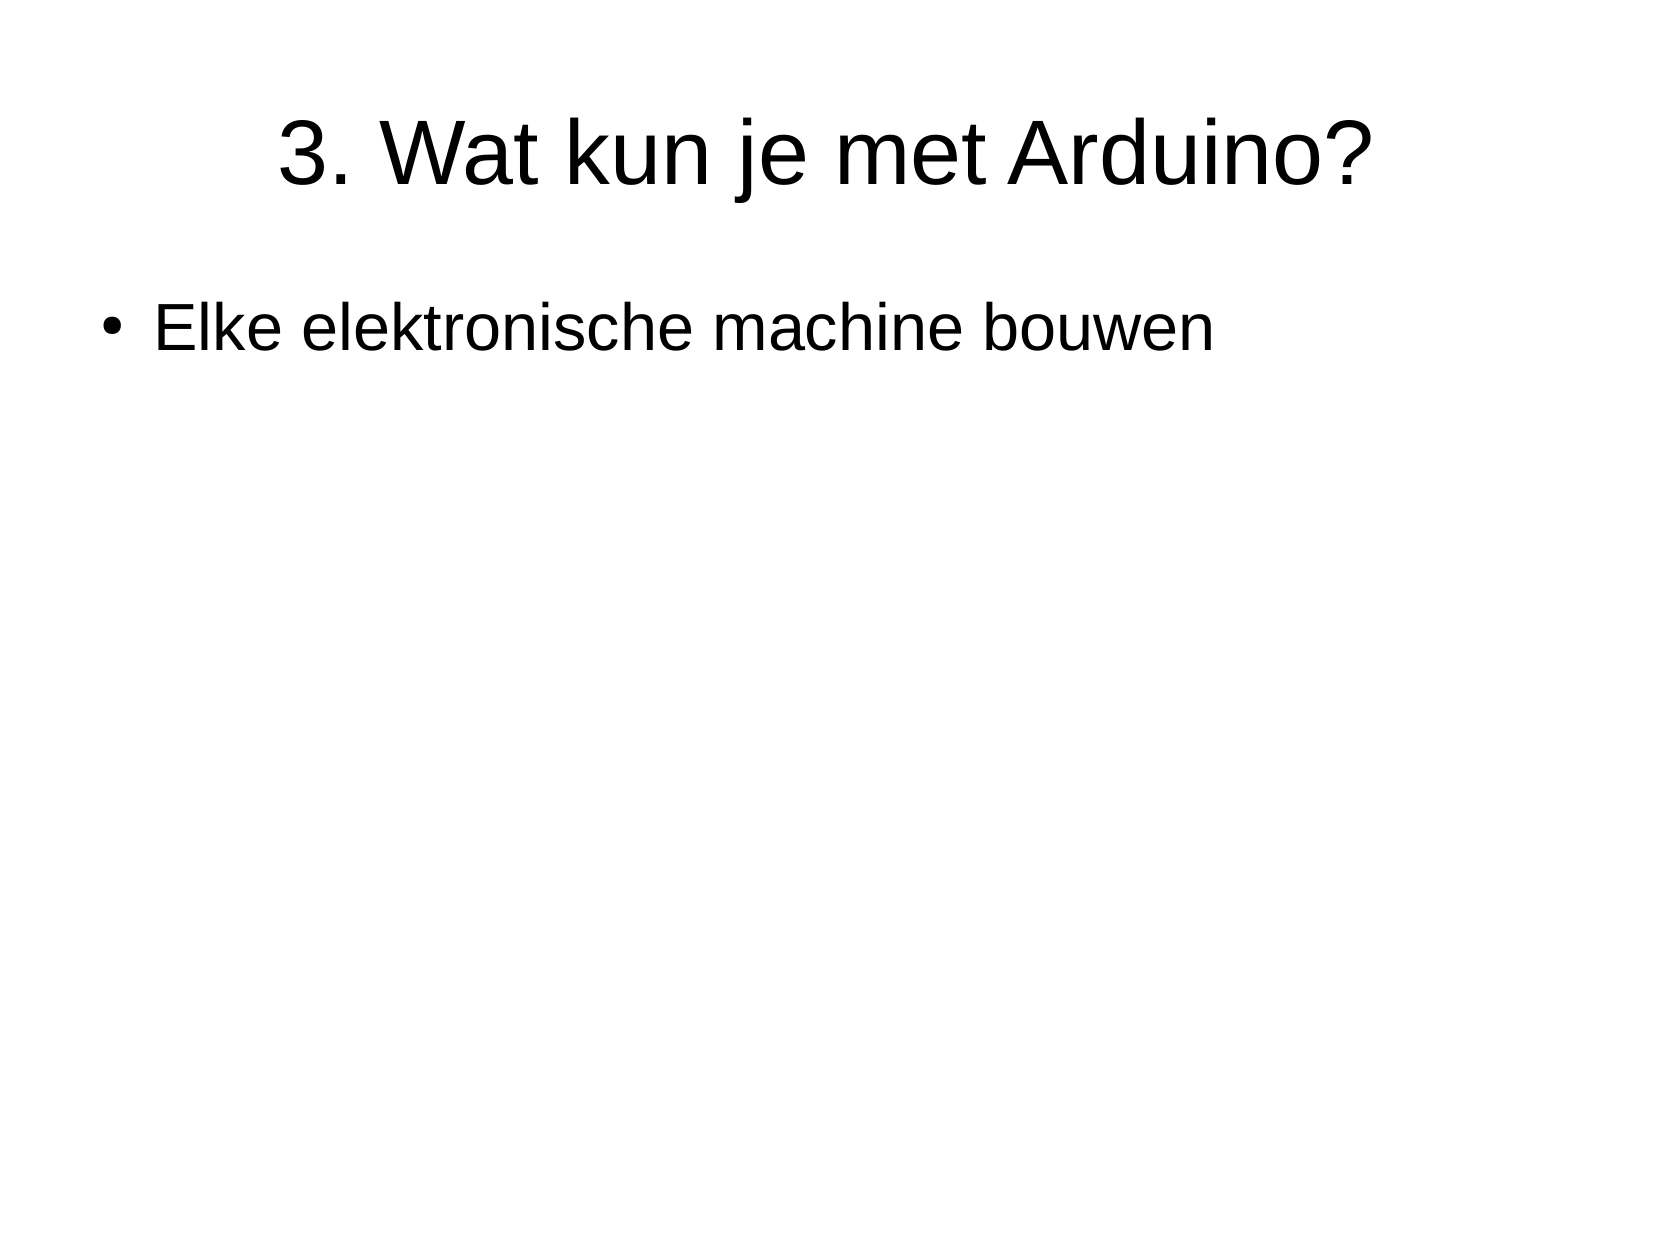

# 3. Wat kun je met Arduino?
Elke elektronische machine bouwen